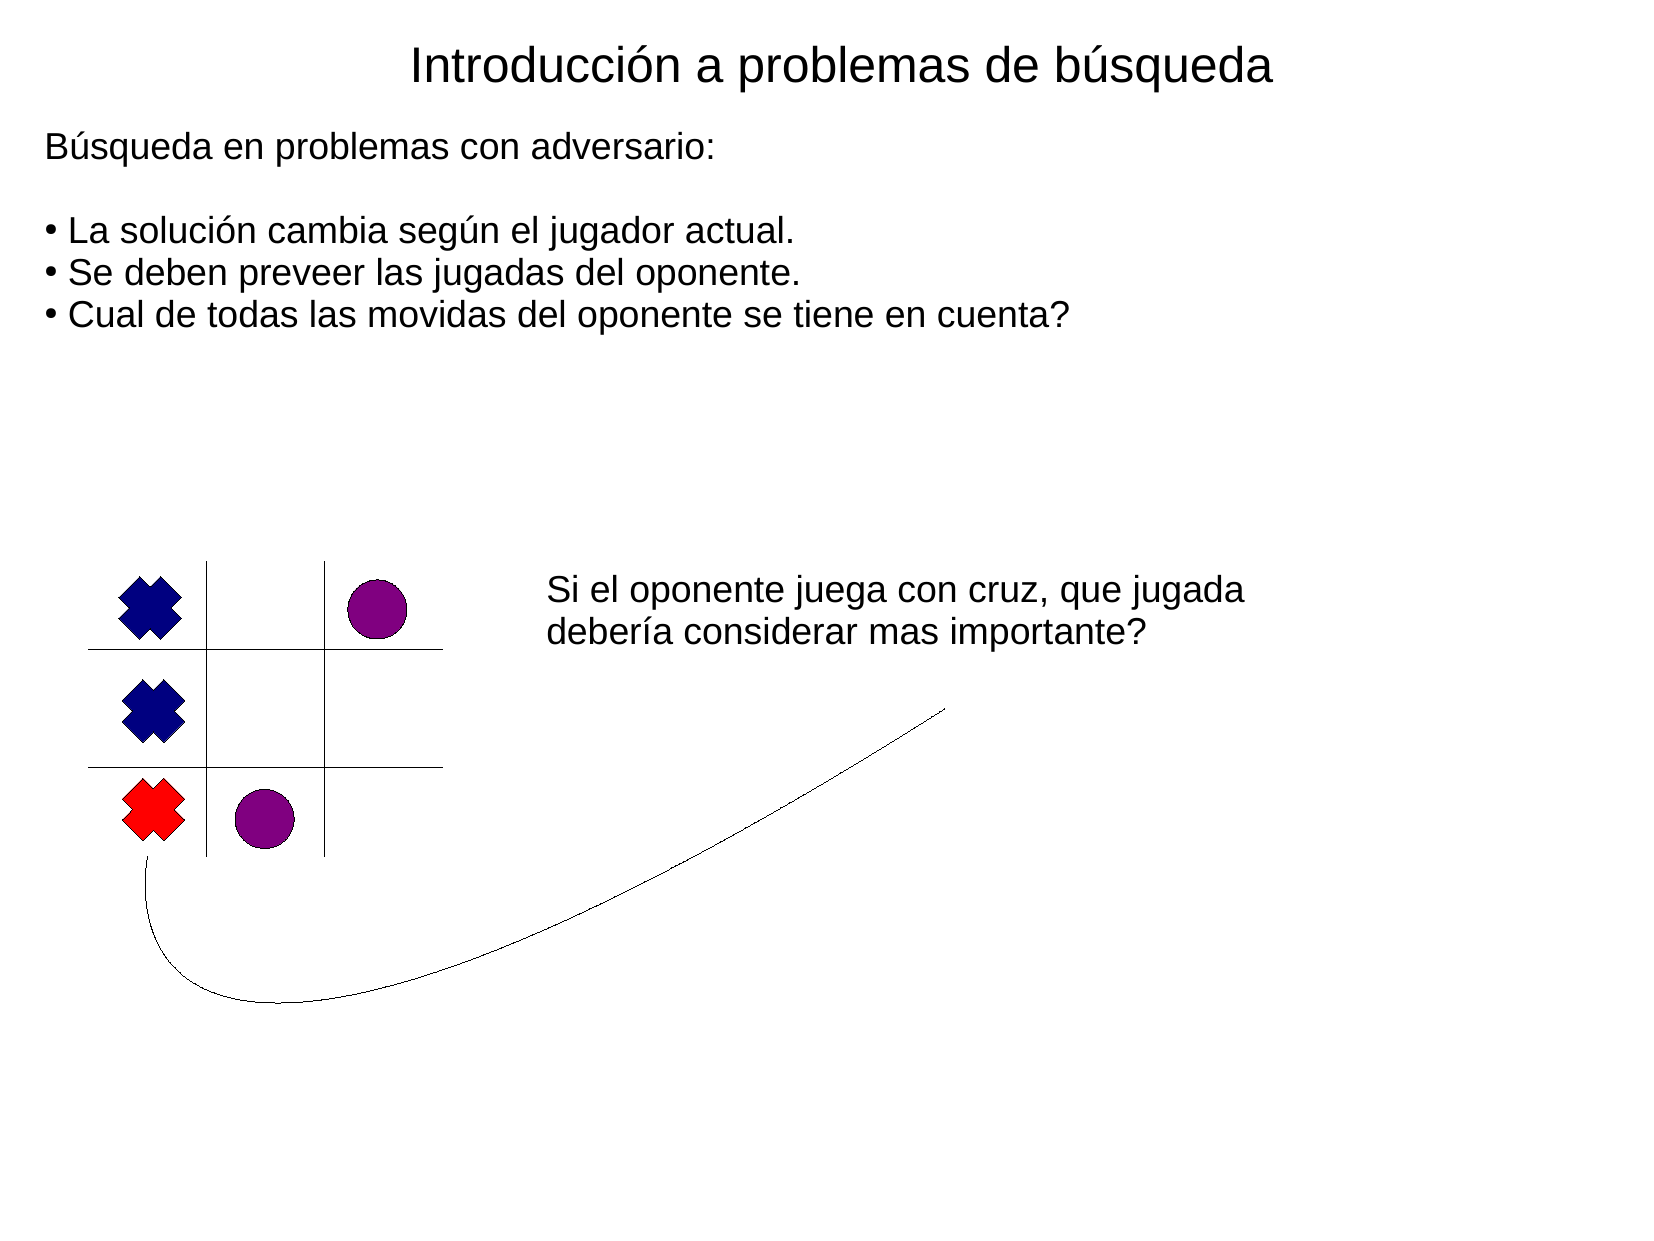

Introducción a problemas de búsqueda
Búsqueda en problemas con adversario:
 La solución cambia según el jugador actual.
 Se deben preveer las jugadas del oponente.
 Cual de todas las movidas del oponente se tiene en cuenta?
Si el oponente juega con cruz, que jugada debería considerar mas importante?